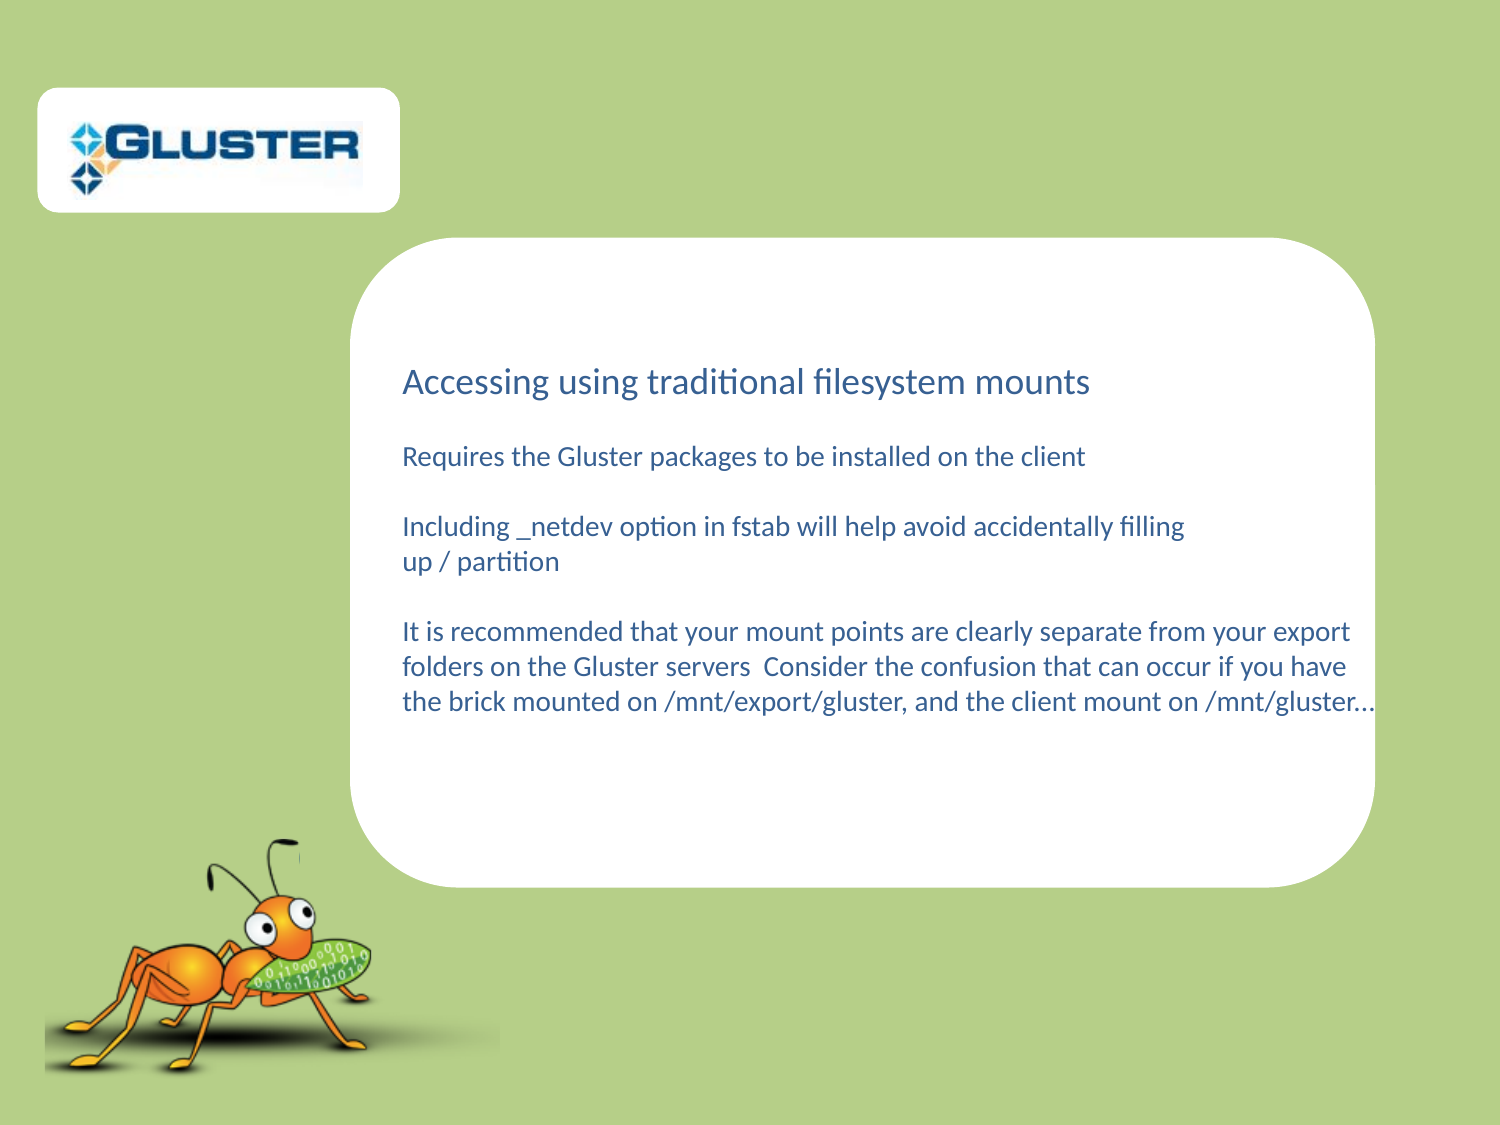

#
Accessing using traditional filesystem mounts
Requires the Gluster packages to be installed on the client
Including _netdev option in fstab will help avoid accidentally filling
up / partition
It is recommended that your mount points are clearly separate from your export folders on the Gluster servers Consider the confusion that can occur if you have the brick mounted on /mnt/export/gluster, and the client mount on /mnt/gluster...